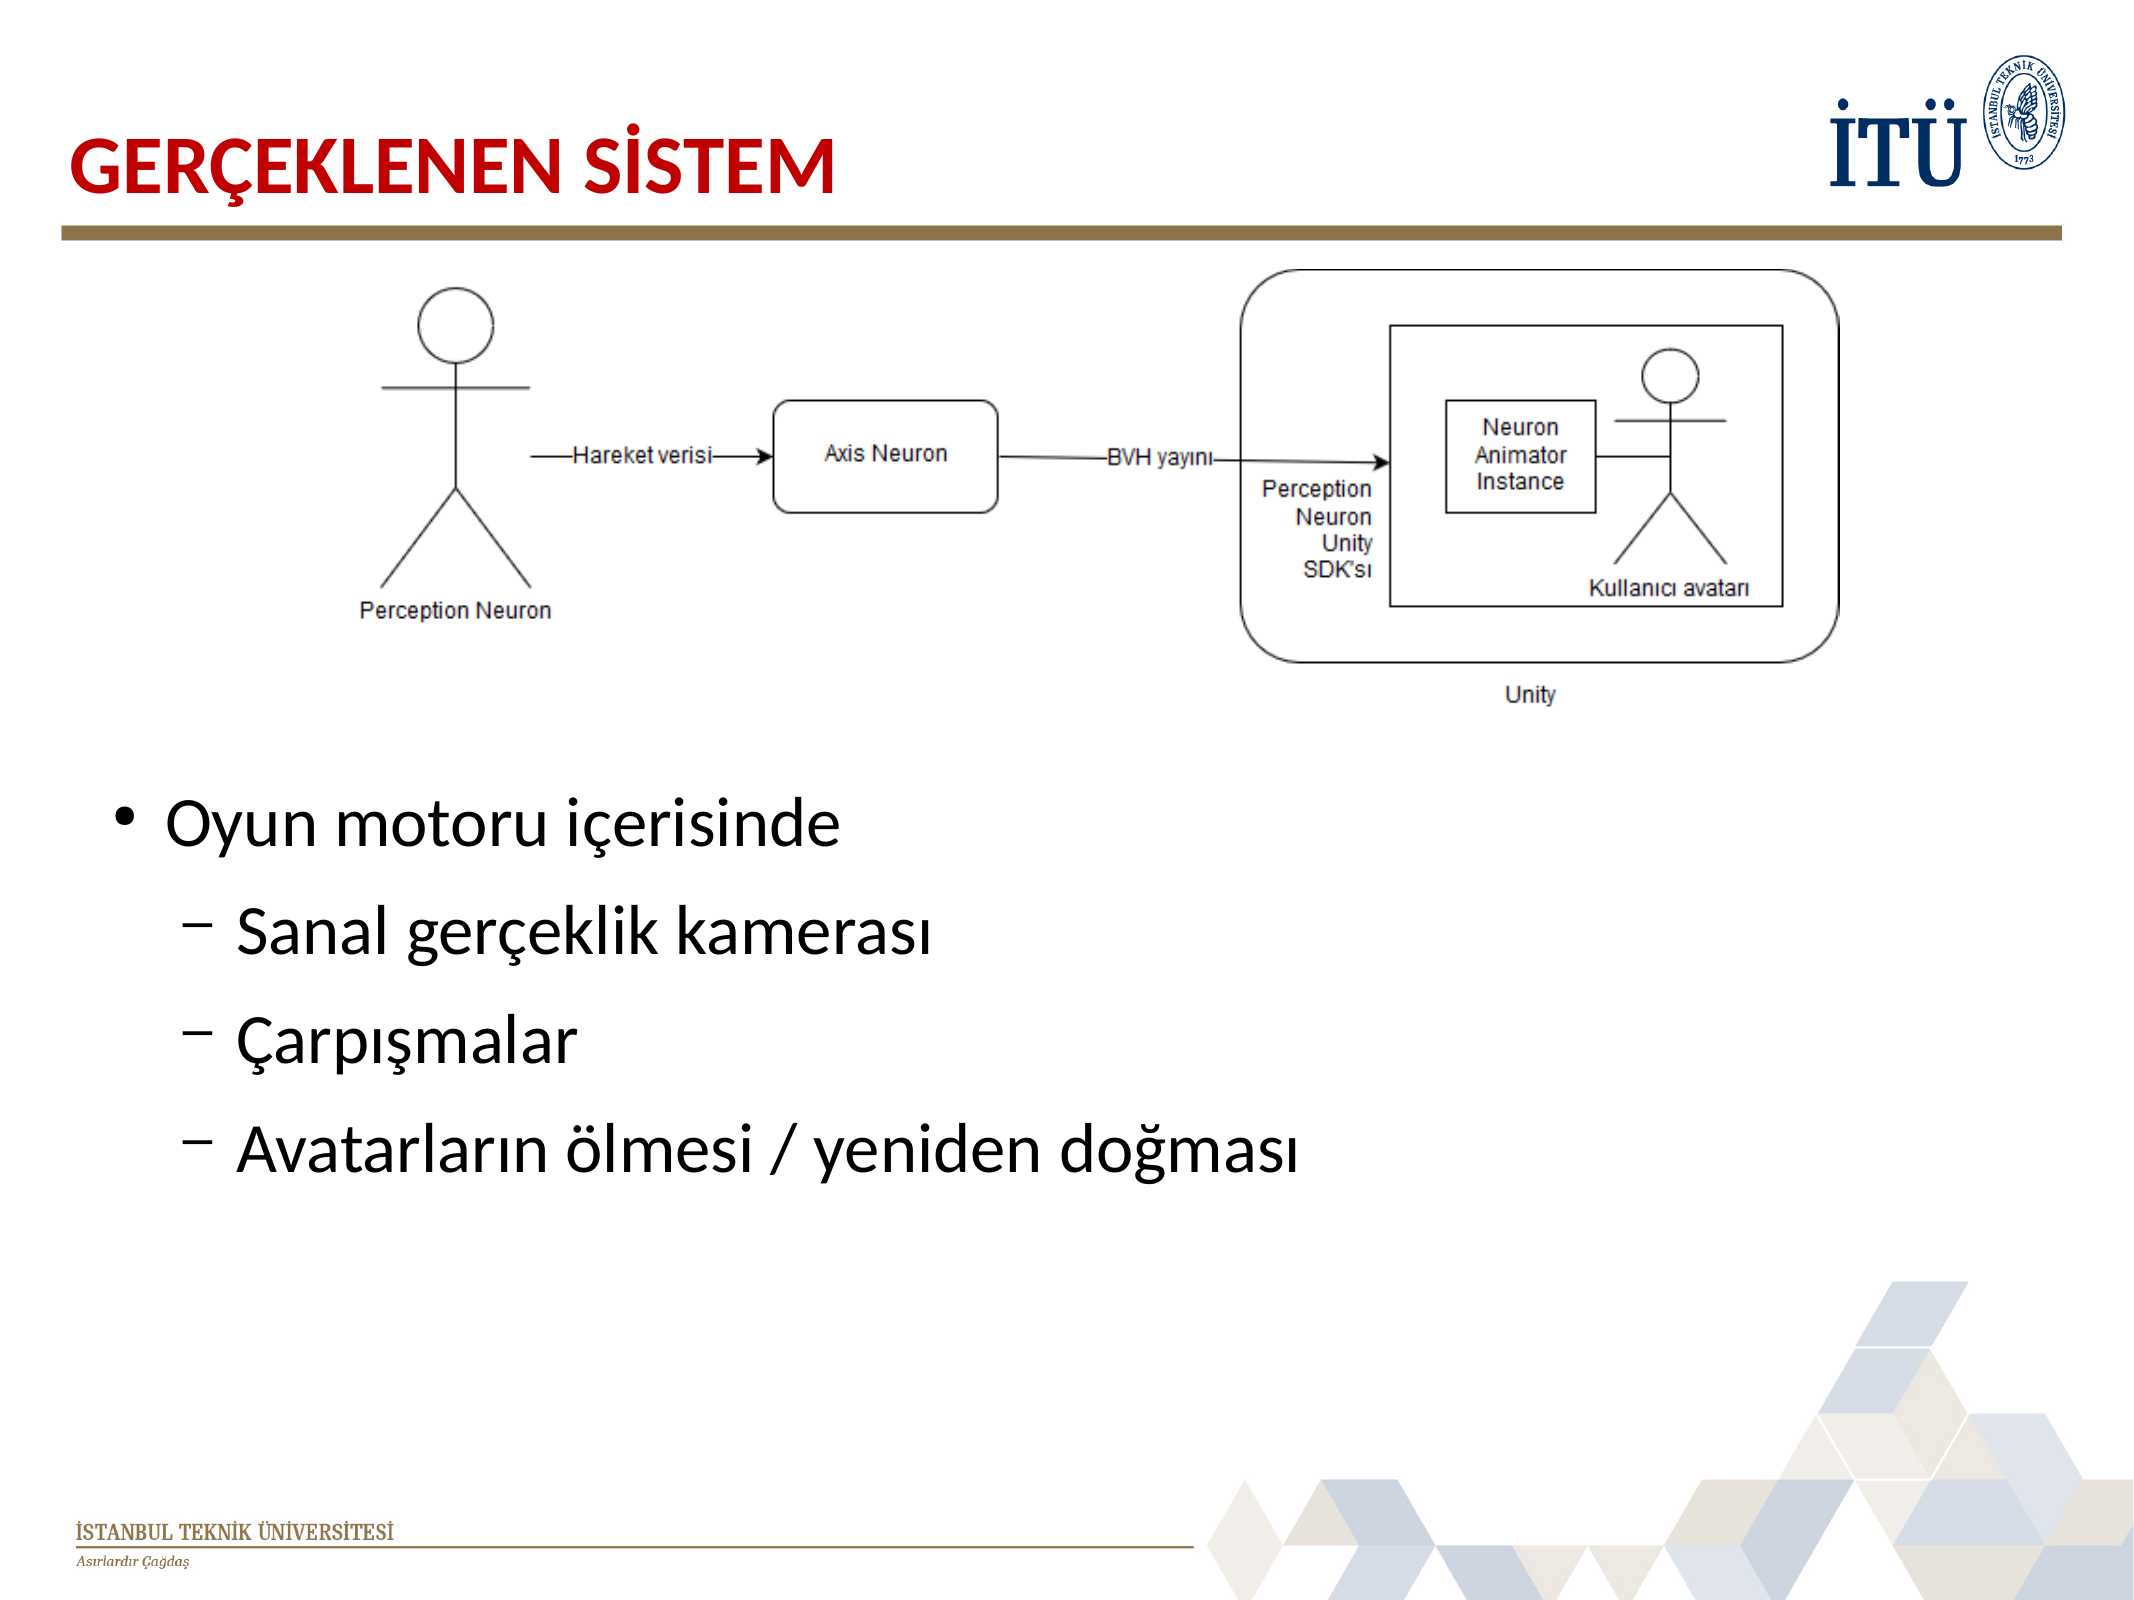

GERÇEKLENEN SİSTEM
# Oyun motoru içerisinde
Sanal gerçeklik kamerası
Çarpışmalar
Avatarların ölmesi / yeniden doğması